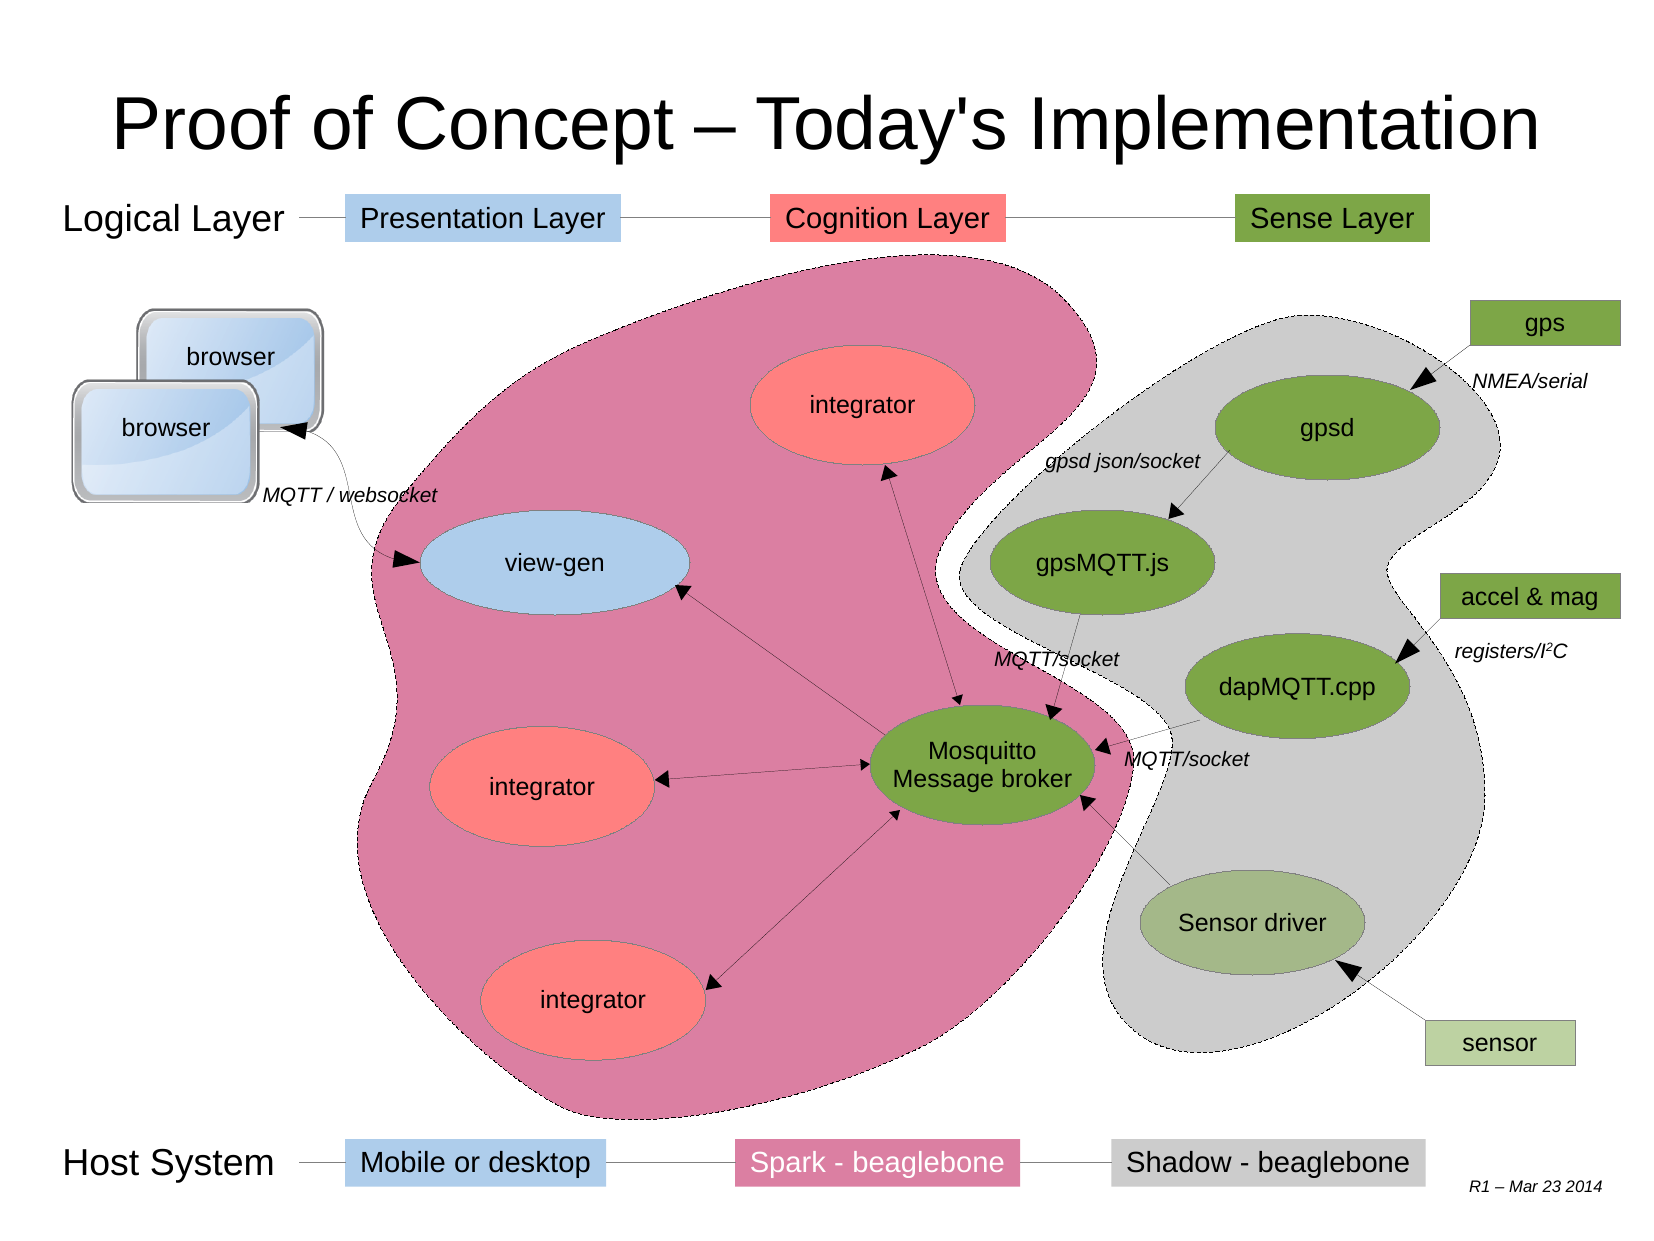

# Proof of Concept – Today's Implementation
Logical Layer
Presentation Layer
Cognition Layer
Sense Layer
browser
gps
integrator
browser
NMEA/serial
gpsd
gpsd json/socket
view-gen
gpsMQTT.js
accel & mag
registers/I2C
dapMQTT.cpp
MQTT/socket
Mosquitto
Message broker
integrator
MQTT/socket
Sensor driver
integrator
sensor
Host System
Mobile or desktop
Spark - beaglebone
Shadow - beaglebone
R1 – Mar 23 2014